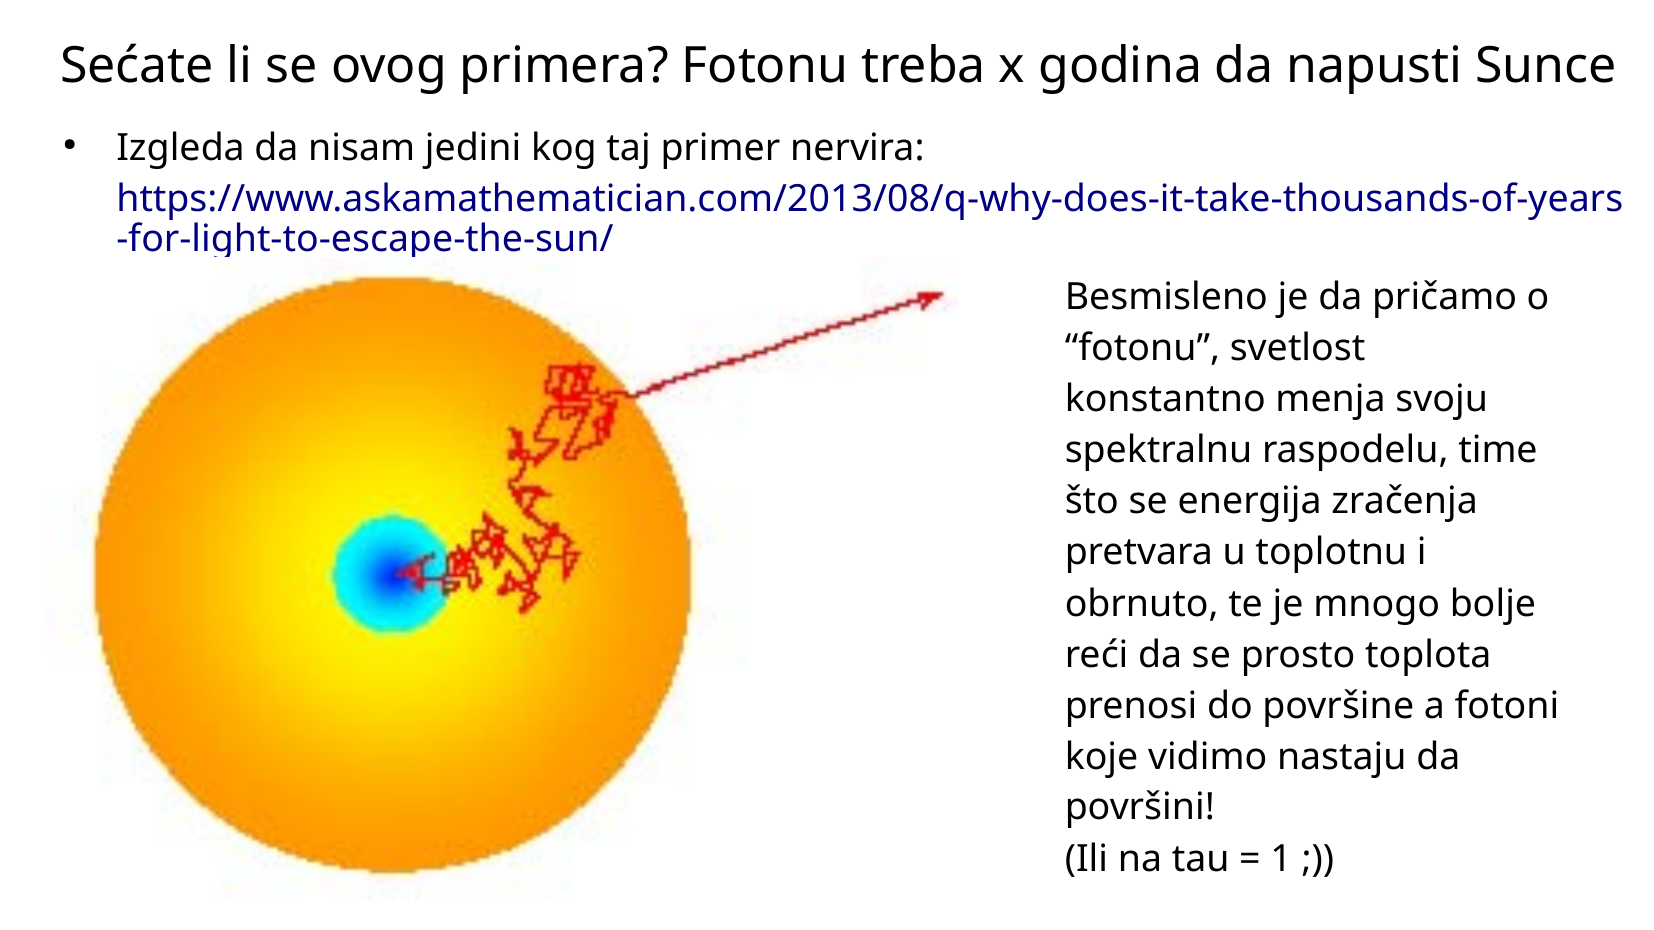

# Sećate li se ovog primera? Fotonu treba x godina da napusti Sunce
Izgleda da nisam jedini kog taj primer nervira:
https://www.askamathematician.com/2013/08/q-why-does-it-take-thousands-of-years-for-light-to-escape-the-sun/
Besmisleno je da pričamo o “fotonu”, svetlost konstantno menja svoju spektralnu raspodelu, time što se energija zračenja pretvara u toplotnu i obrnuto, te je mnogo bolje reći da se prosto toplota prenosi do površine a fotoni koje vidimo nastaju da površini!
(Ili na tau = 1 ;))